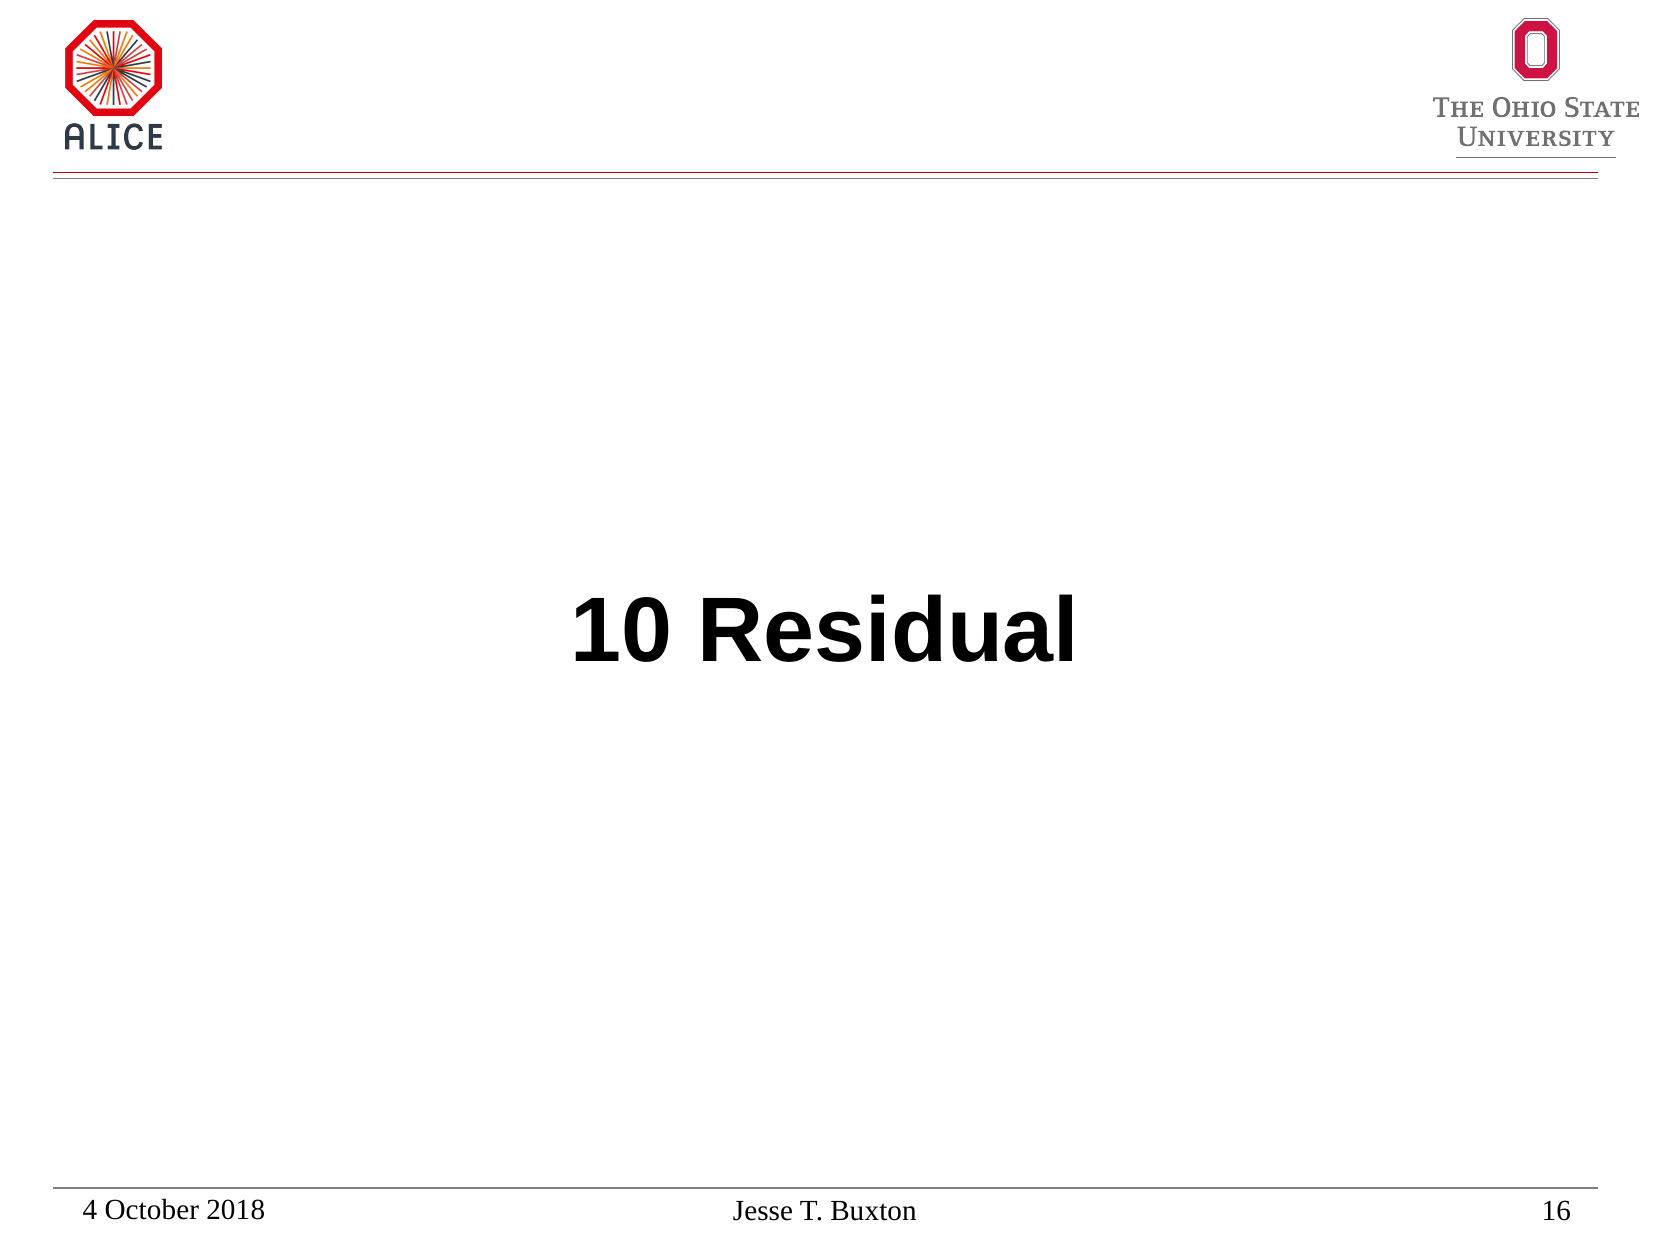

# 10 Residual
4 October 2018
Jesse T. Buxton
16